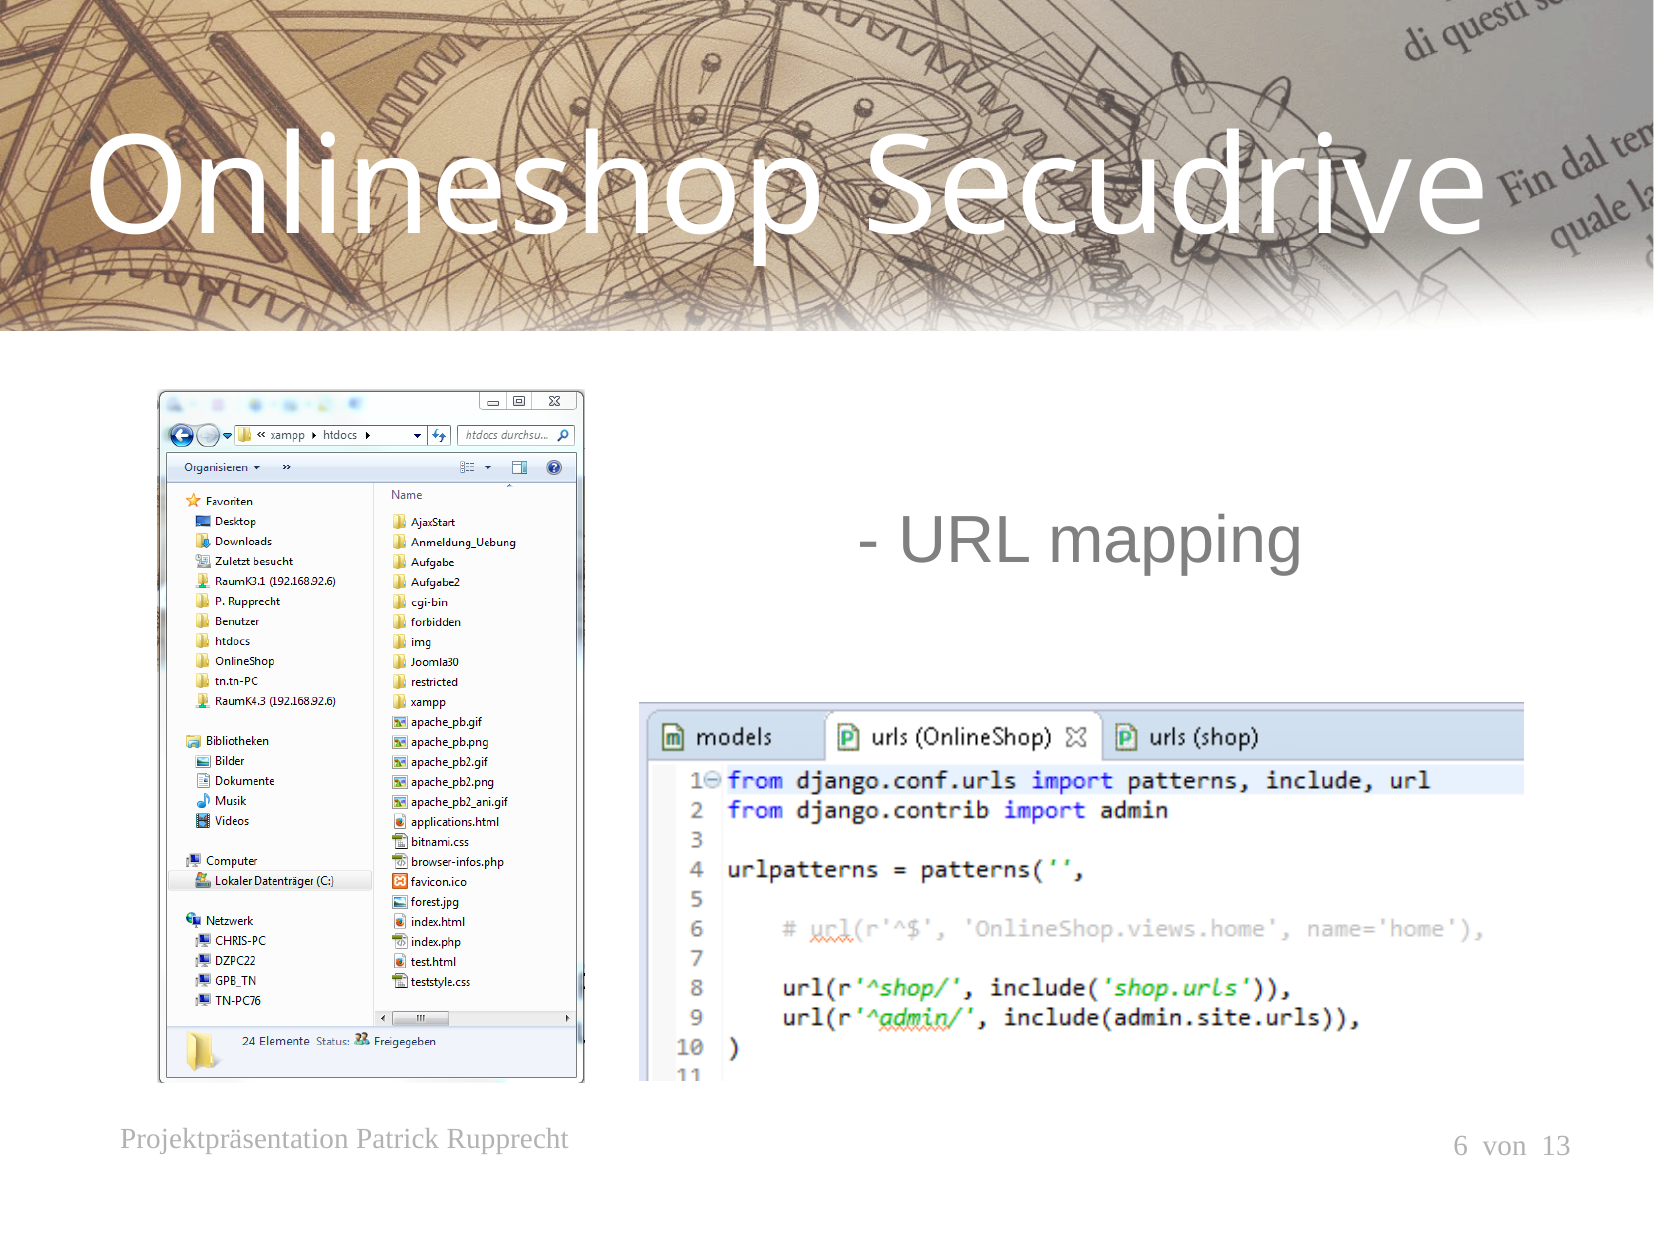

# Onlineshop Secudrive
- URL mapping
Projektpräsentation Patrick Rupprecht
6